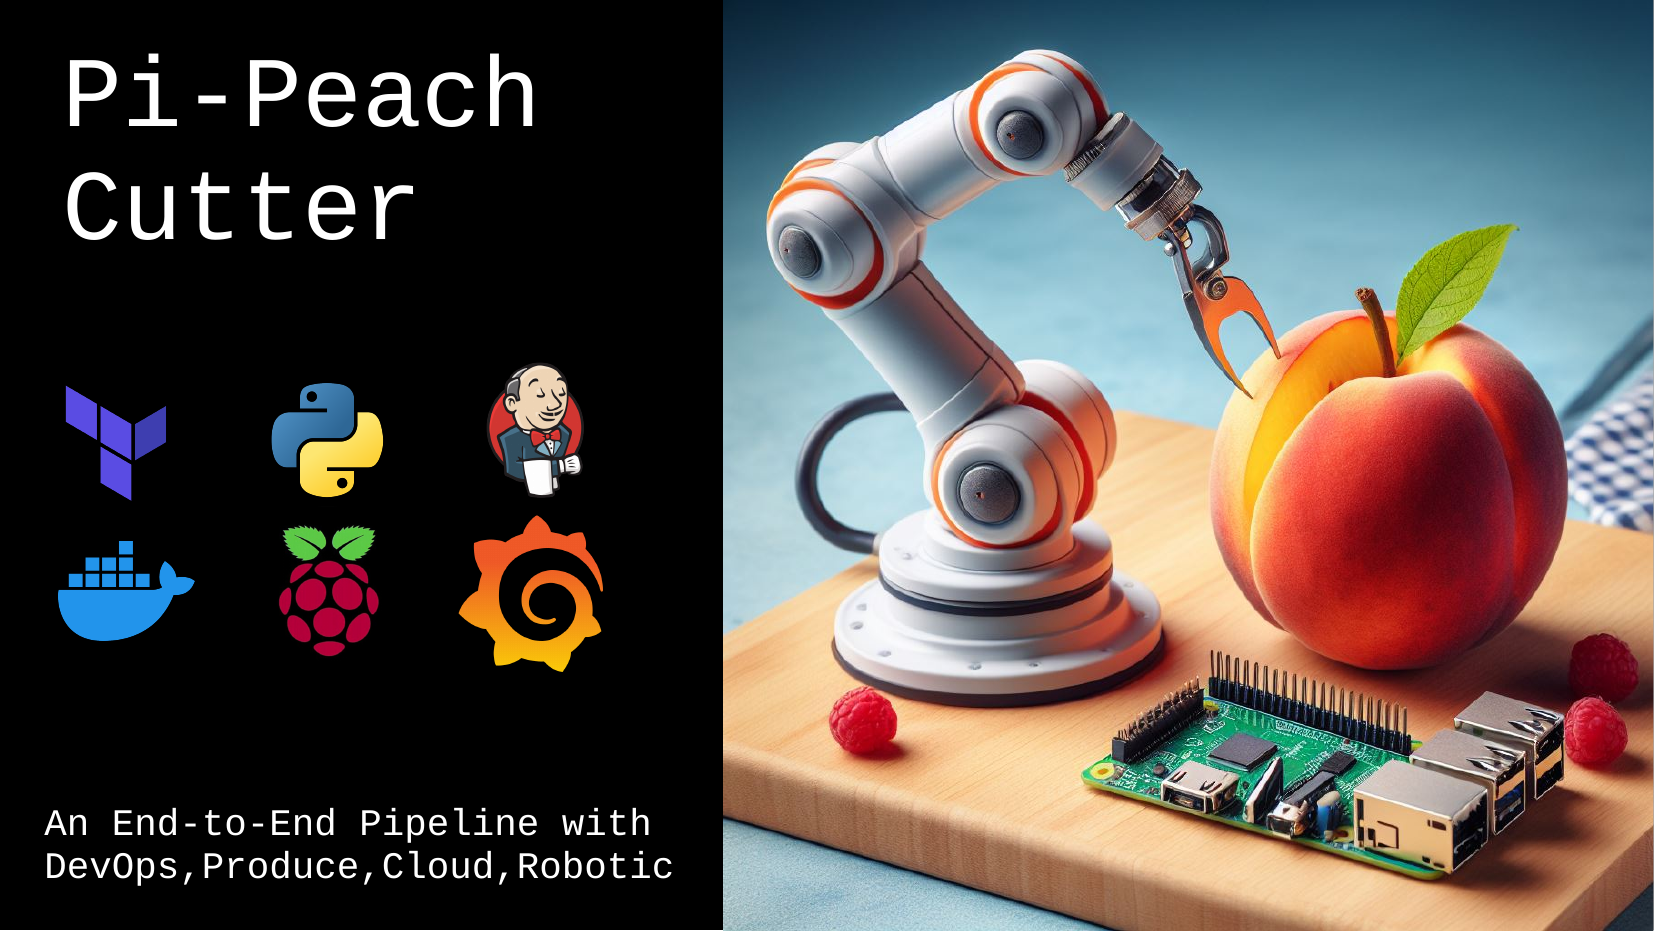

Pi-Peach Cutter
An End-to-End Pipeline with DevOps,Produce,Cloud,Robotic